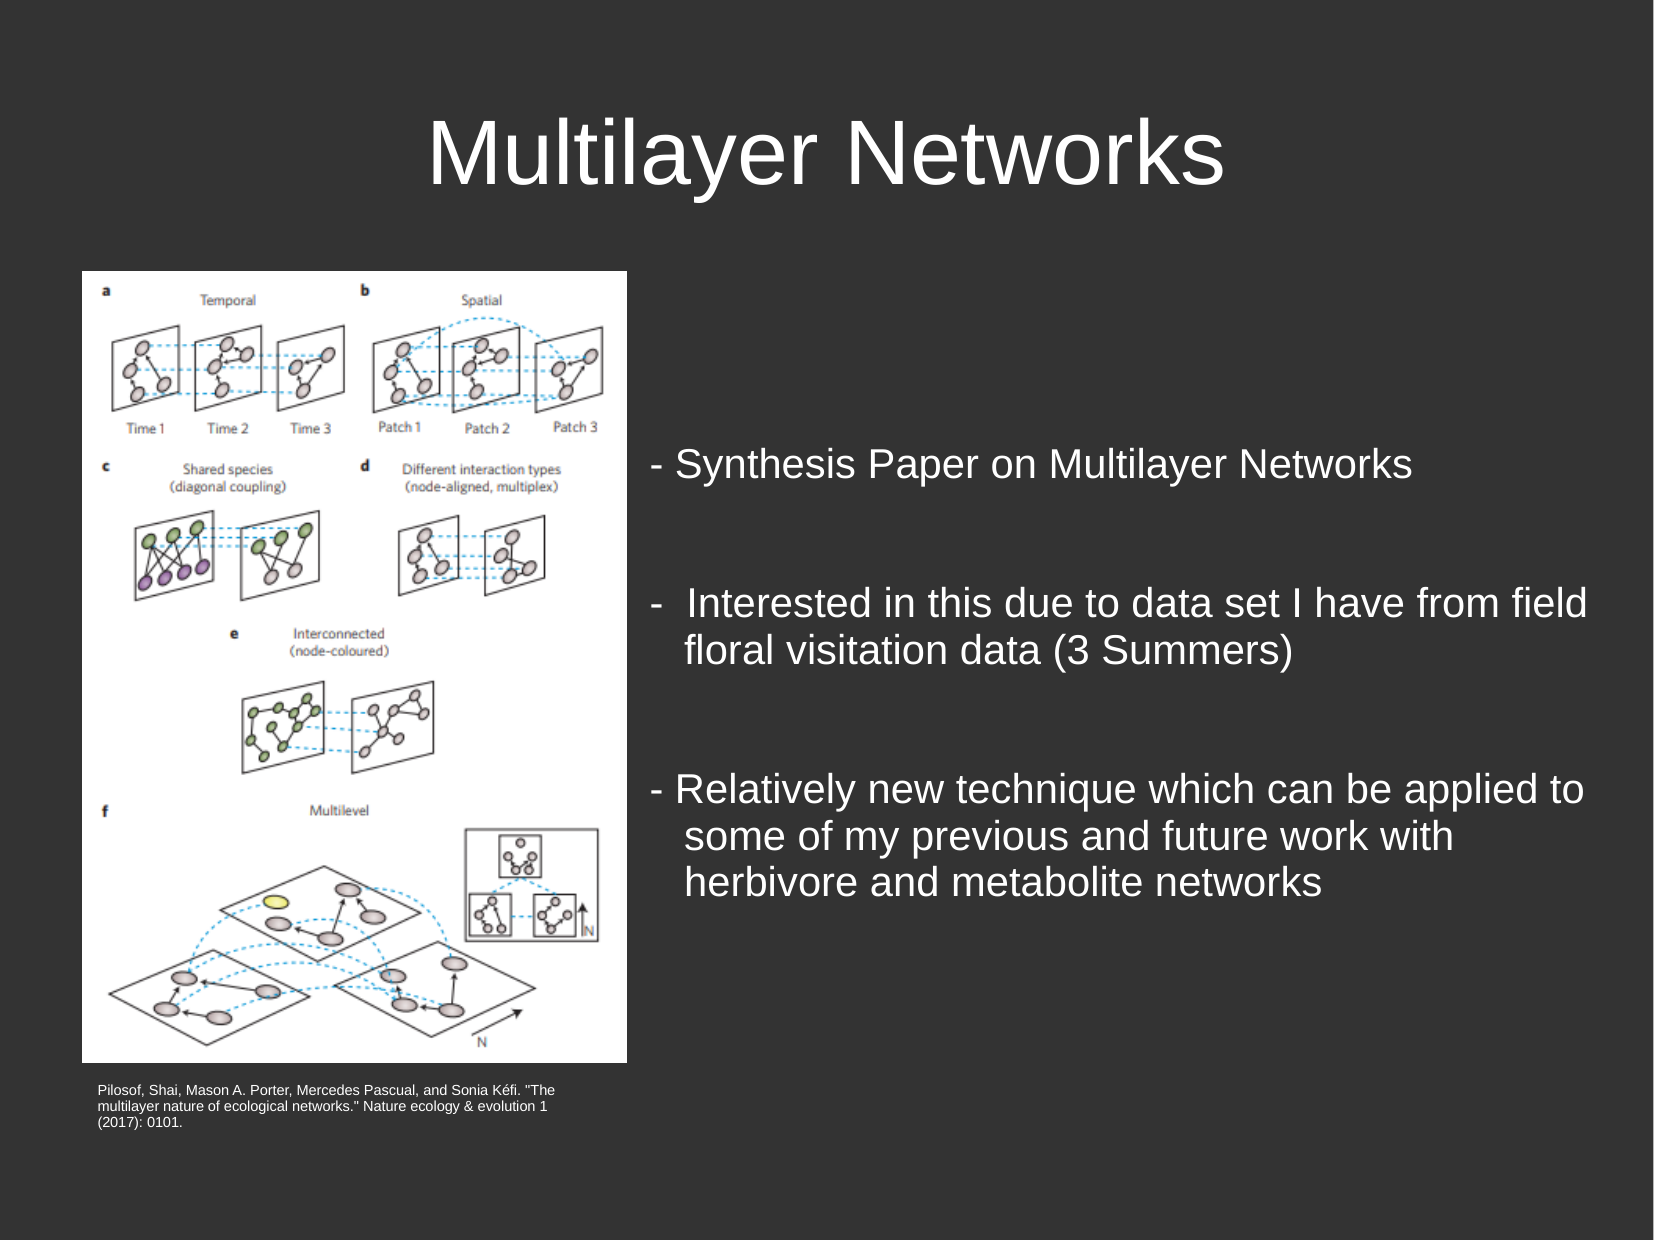

# Multilayer Networks
- Synthesis Paper on Multilayer Networks
- Interested in this due to data set I have from field floral visitation data (3 Summers)
- Relatively new technique which can be applied to 	 some of my previous and future work with 		 herbivore and metabolite networks
Pilosof, Shai, Mason A. Porter, Mercedes Pascual, and Sonia Kéfi. "The multilayer nature of ecological networks." Nature ecology & evolution 1 (2017): 0101.